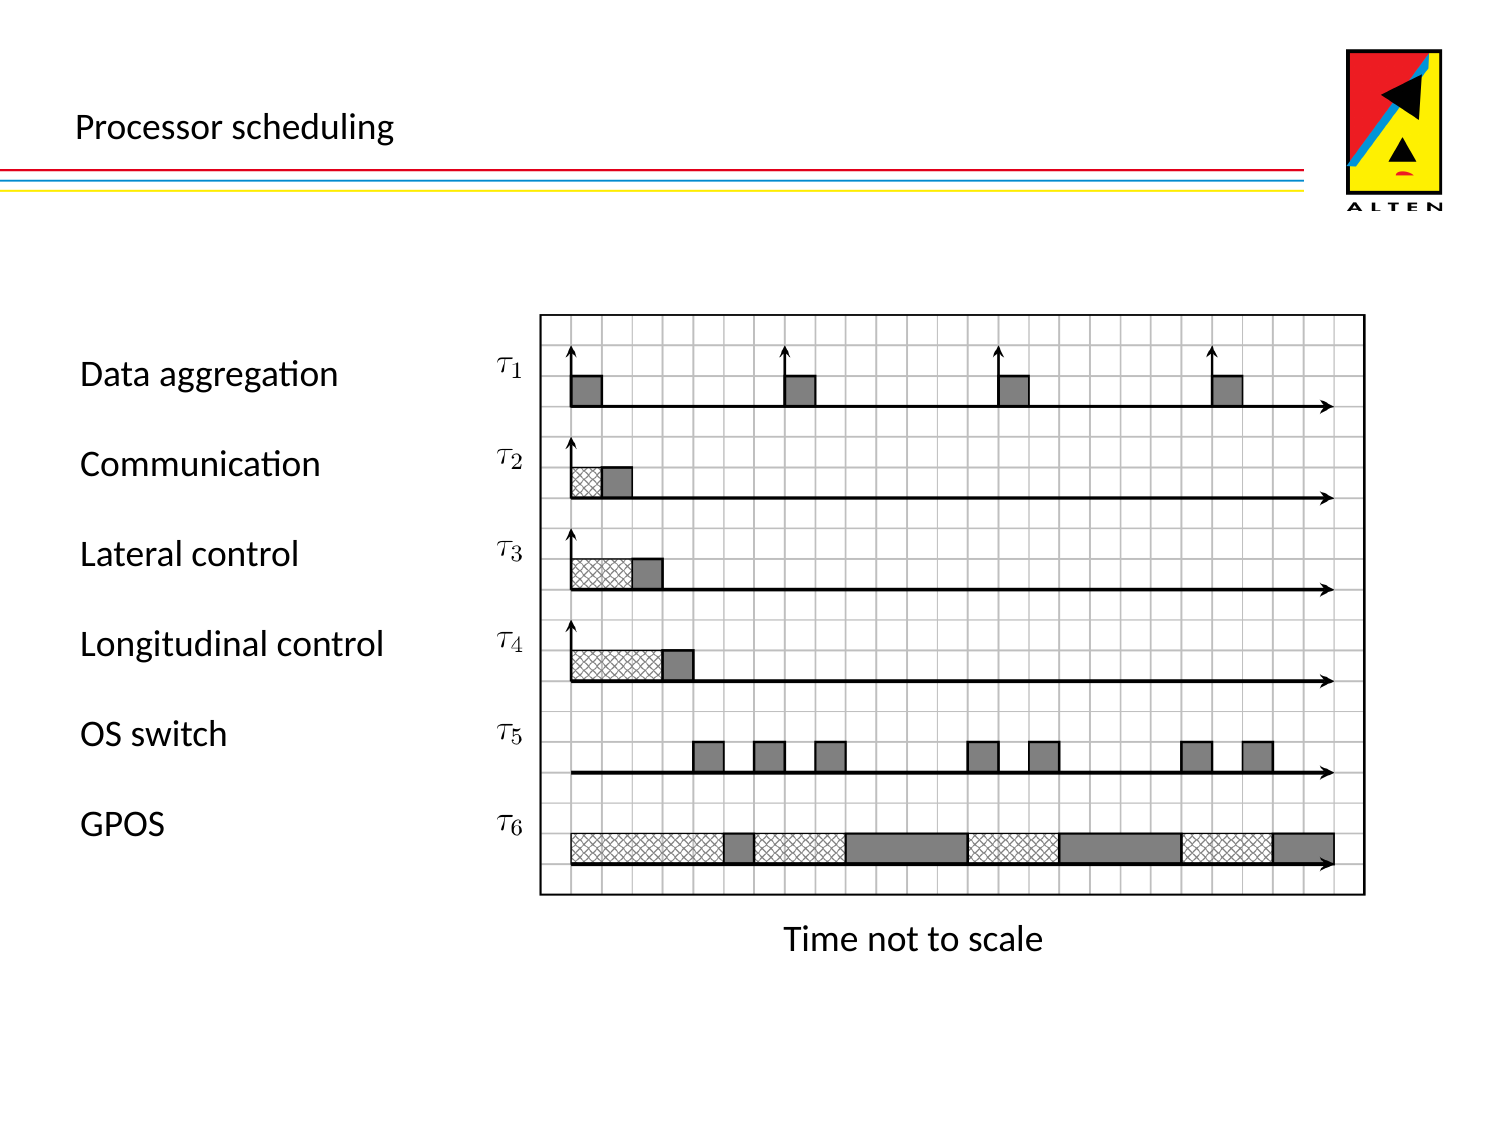

Processor scheduling
Data aggregation
Communication
Lateral control
Longitudinal control
OS switch
GPOS
Time not to scale